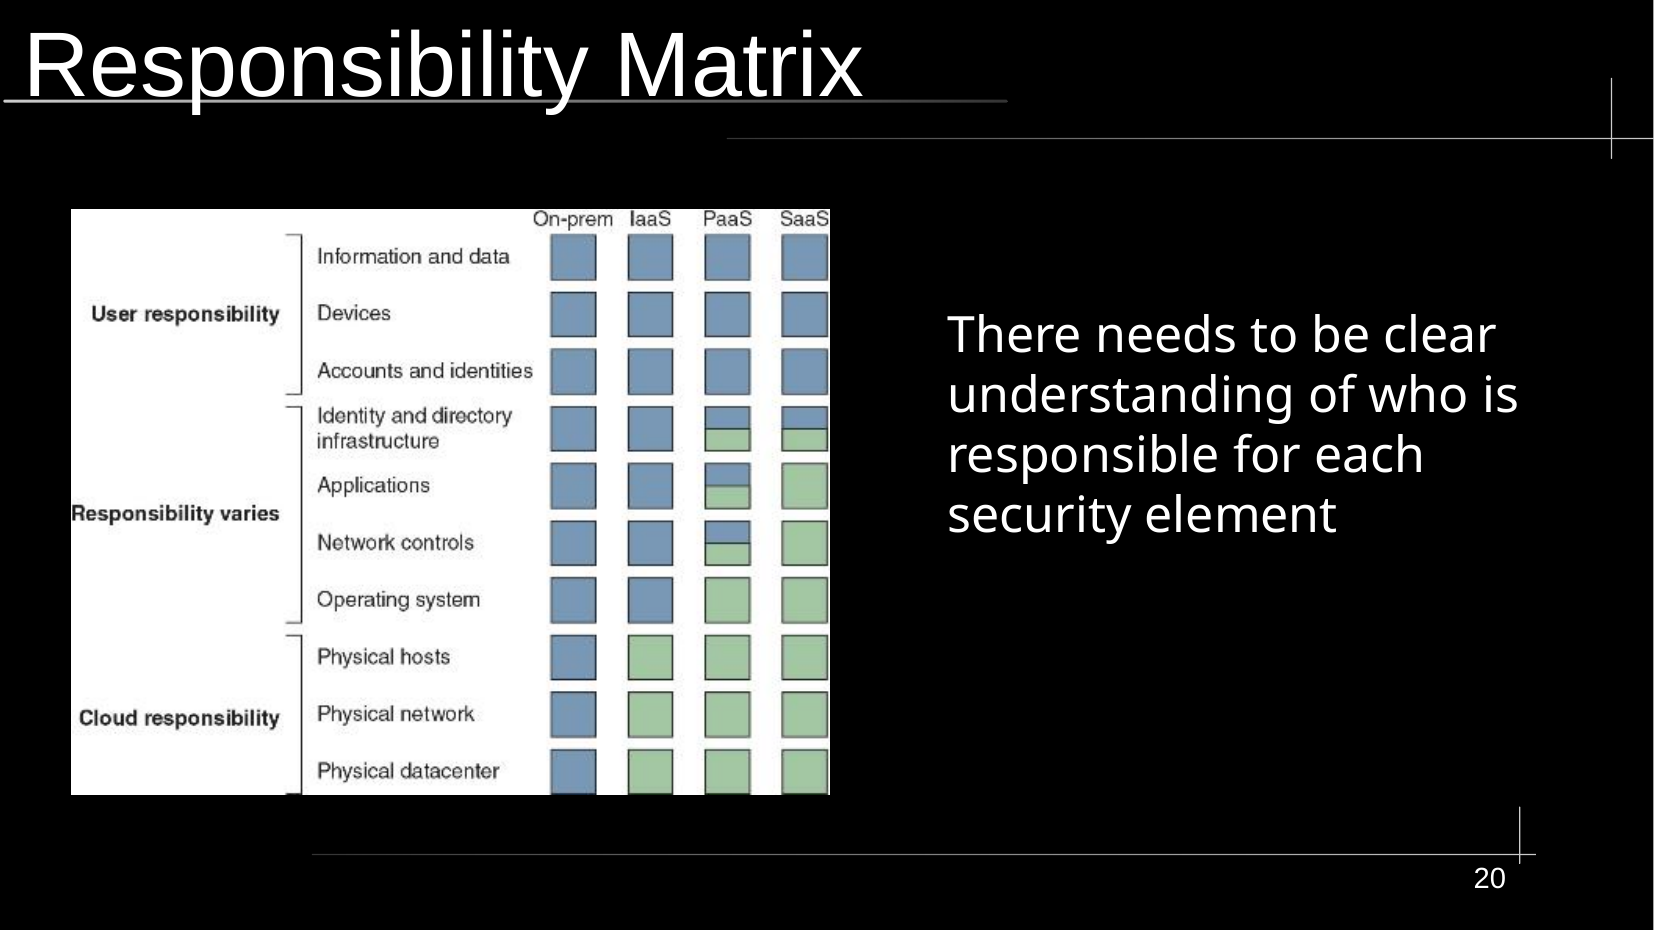

# Responsibility Matrix
There needs to be clear understanding of who is responsible for each security element
20